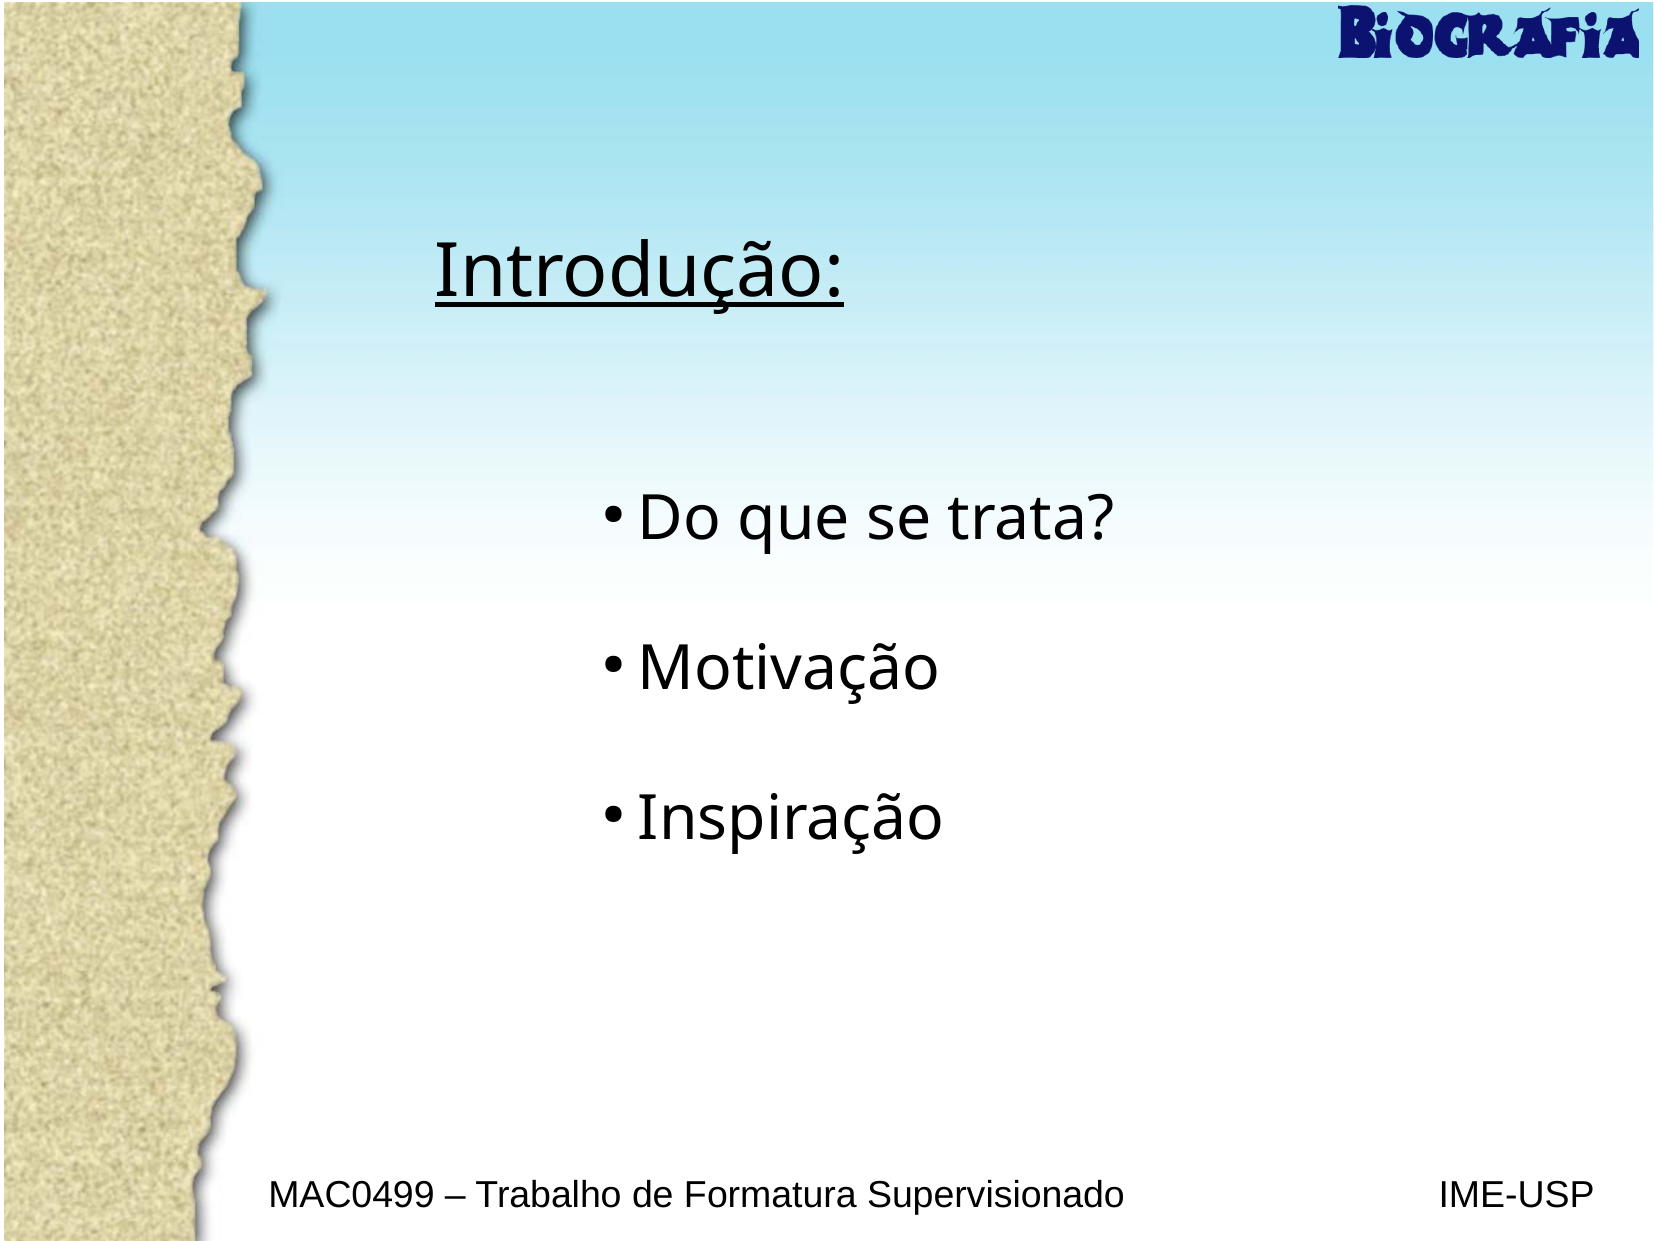

Introdução:
Do que se trata?
Motivação
Inspiração
	 MAC0499 – Trabalho de Formatura Supervisionado IME-USP